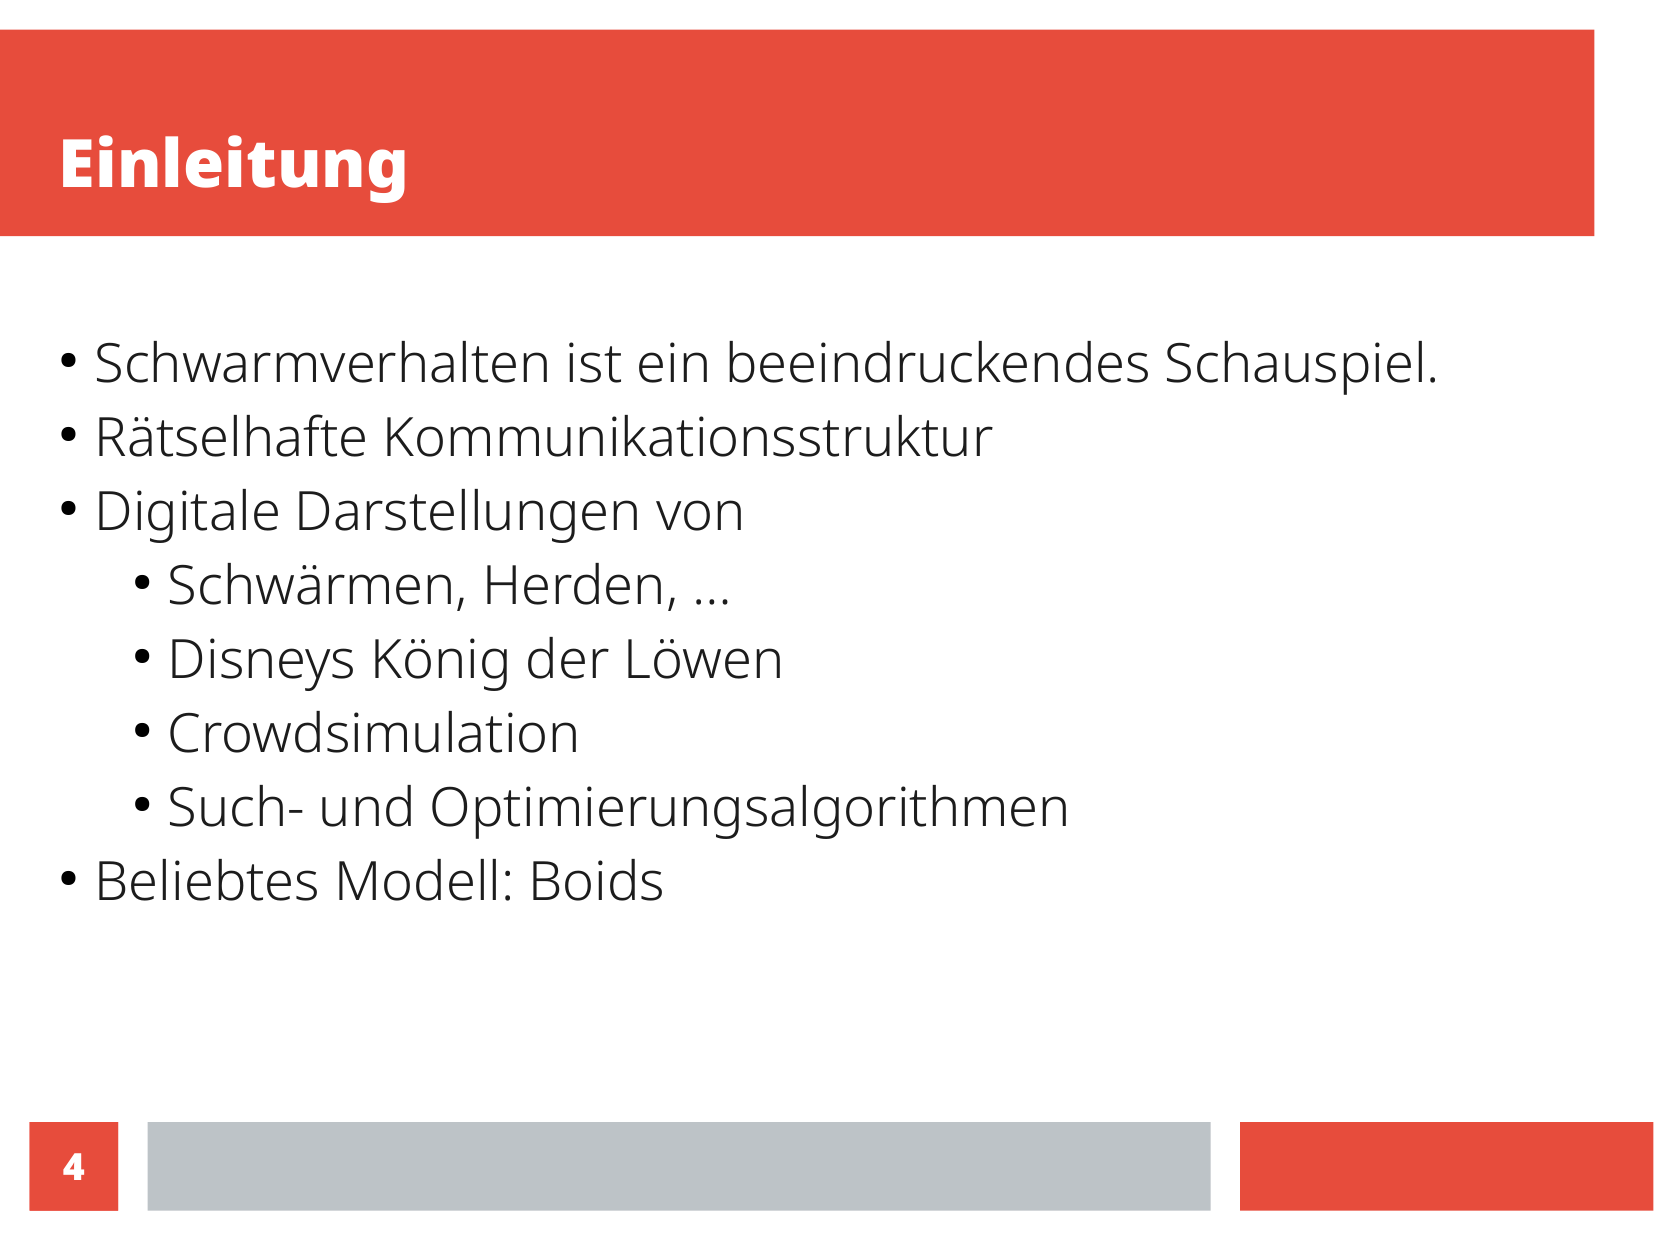

# Einleitung
Schwarmverhalten ist ein beeindruckendes Schauspiel.
Rätselhafte Kommunikationsstruktur
Digitale Darstellungen von
Schwärmen, Herden, …
Disneys König der Löwen
Crowdsimulation
Such- und Optimierungsalgorithmen
Beliebtes Modell: Boids
4